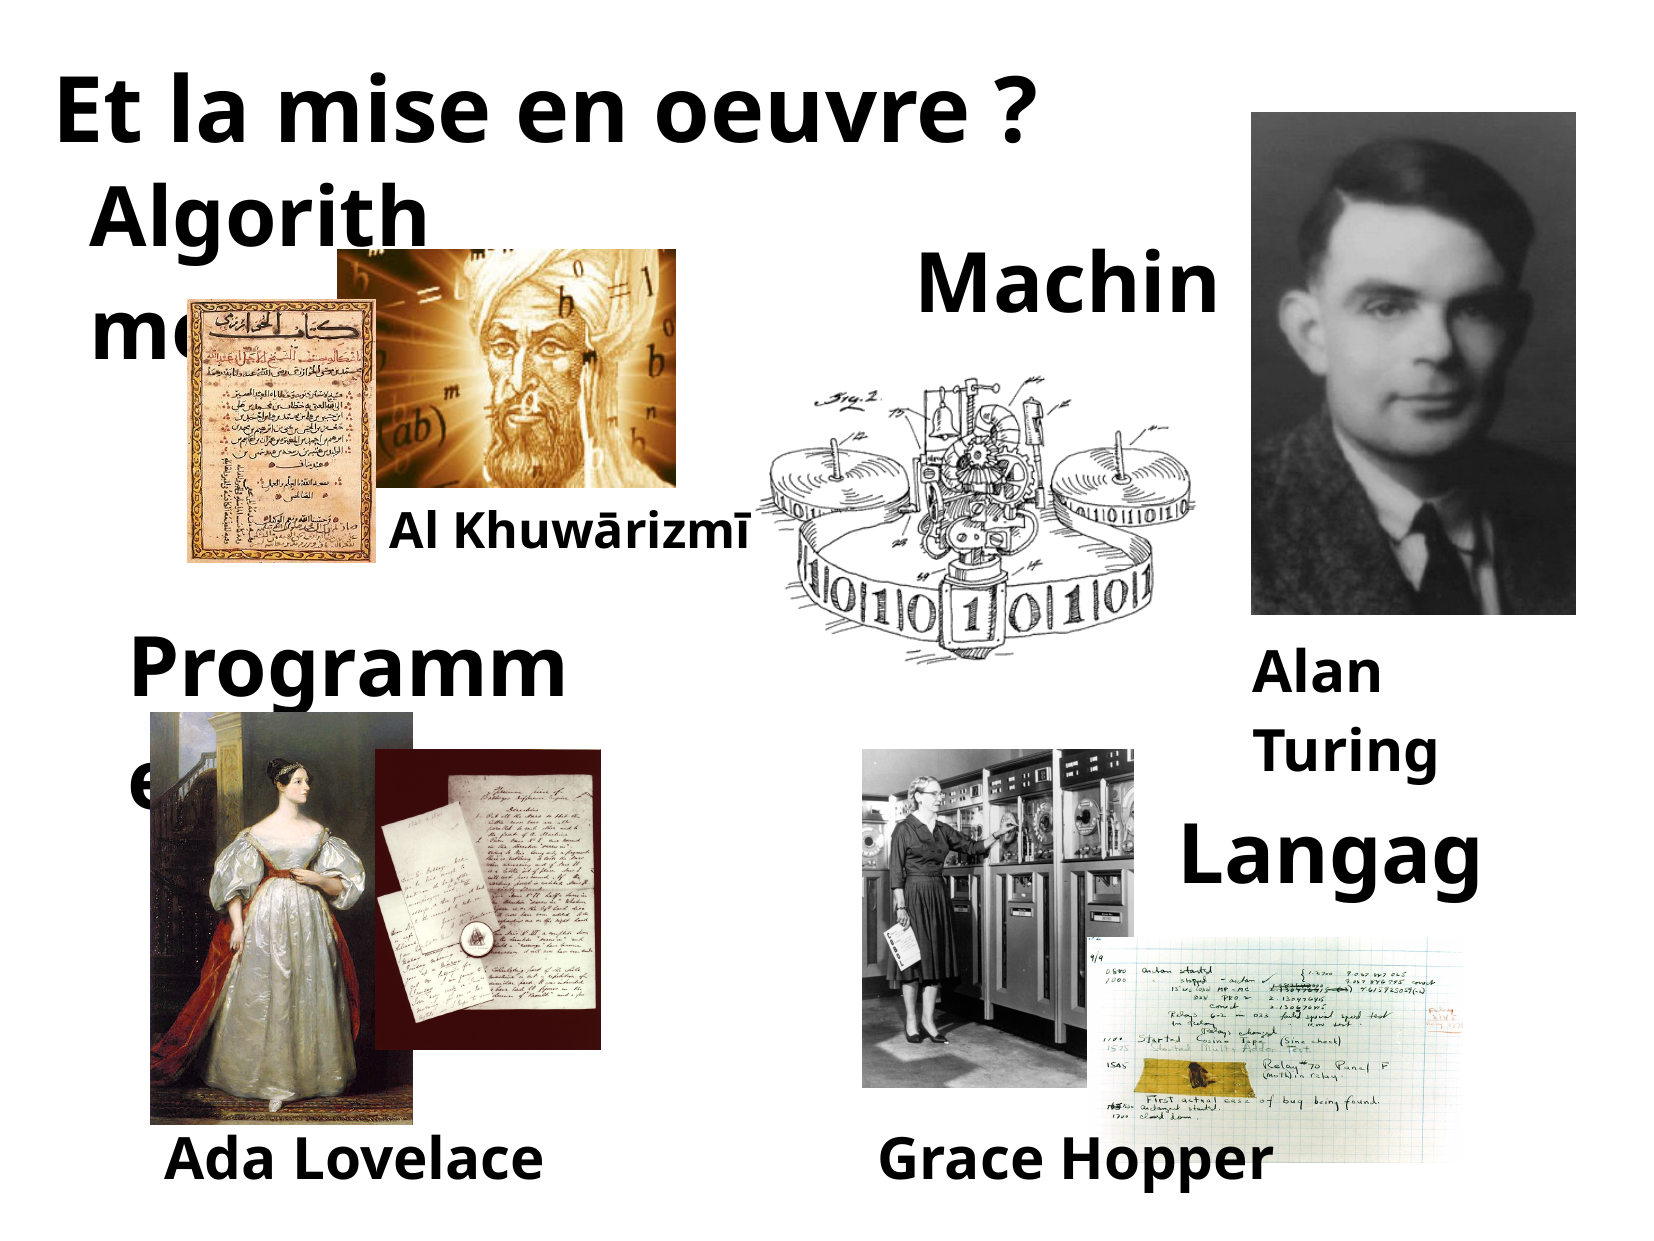

Et la mise en oeuvre ?
Algorithme
Machine
Al Khuwārizmī
Programme
Alan Turing
Langage
Ada Lovelace
Grace Hopper